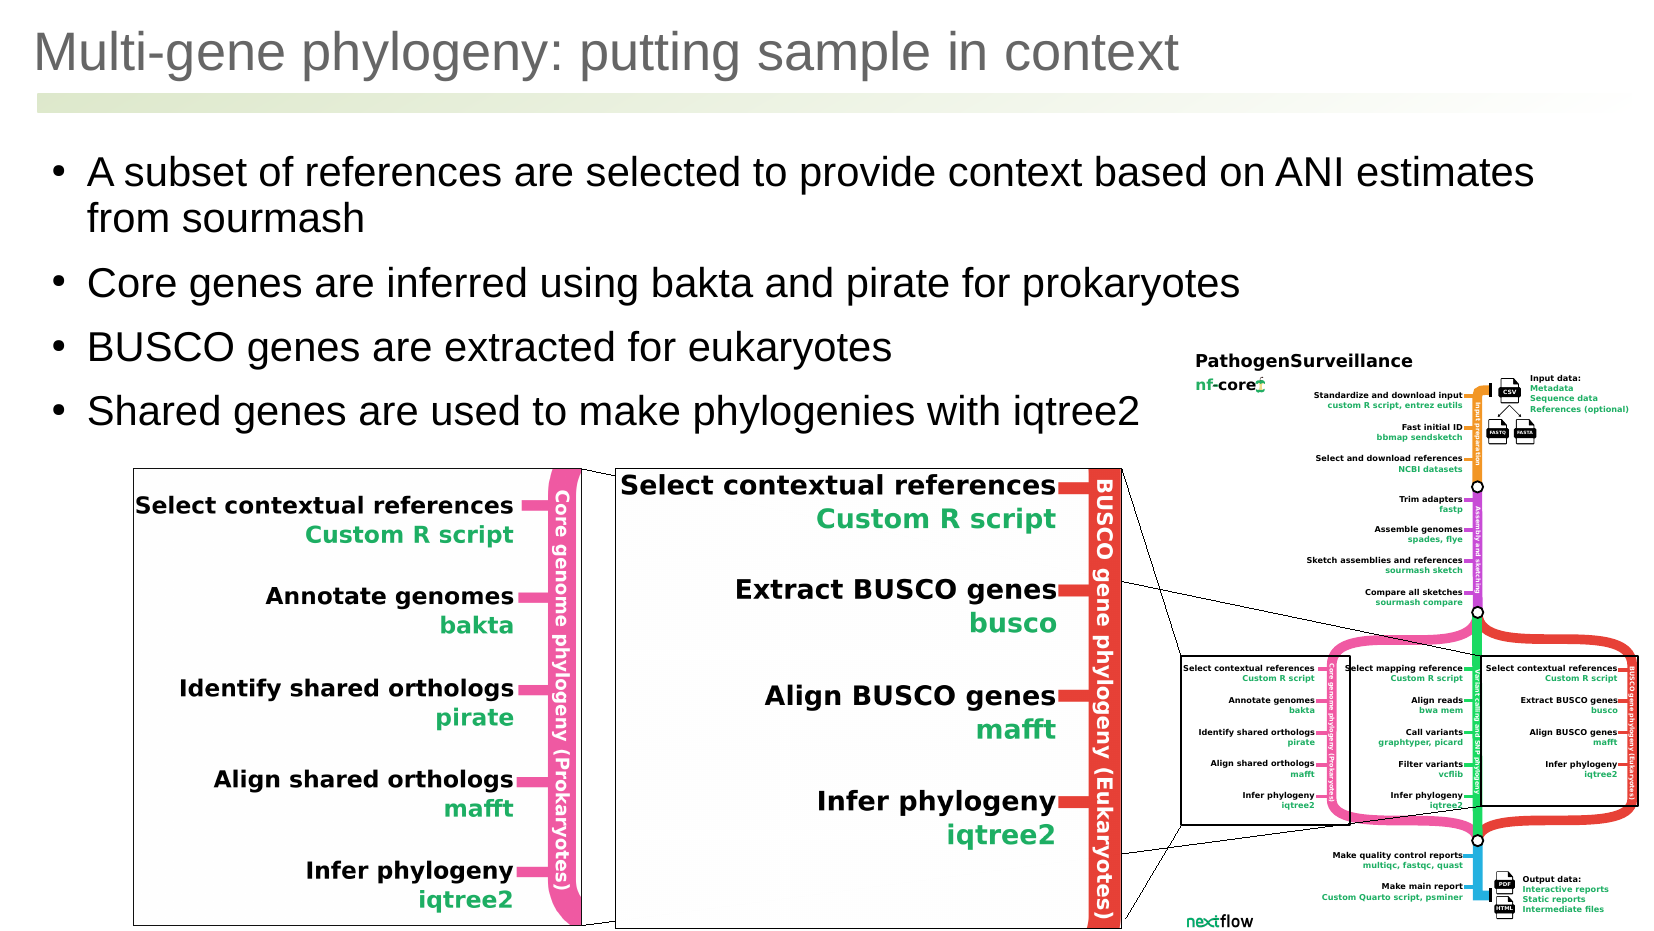

Multi-gene phylogeny: putting sample in context
A subset of references are selected to provide context based on ANI estimates from sourmash
Core genes are inferred using bakta and pirate for prokaryotes
BUSCO genes are extracted for eukaryotes
Shared genes are used to make phylogenies with iqtree2